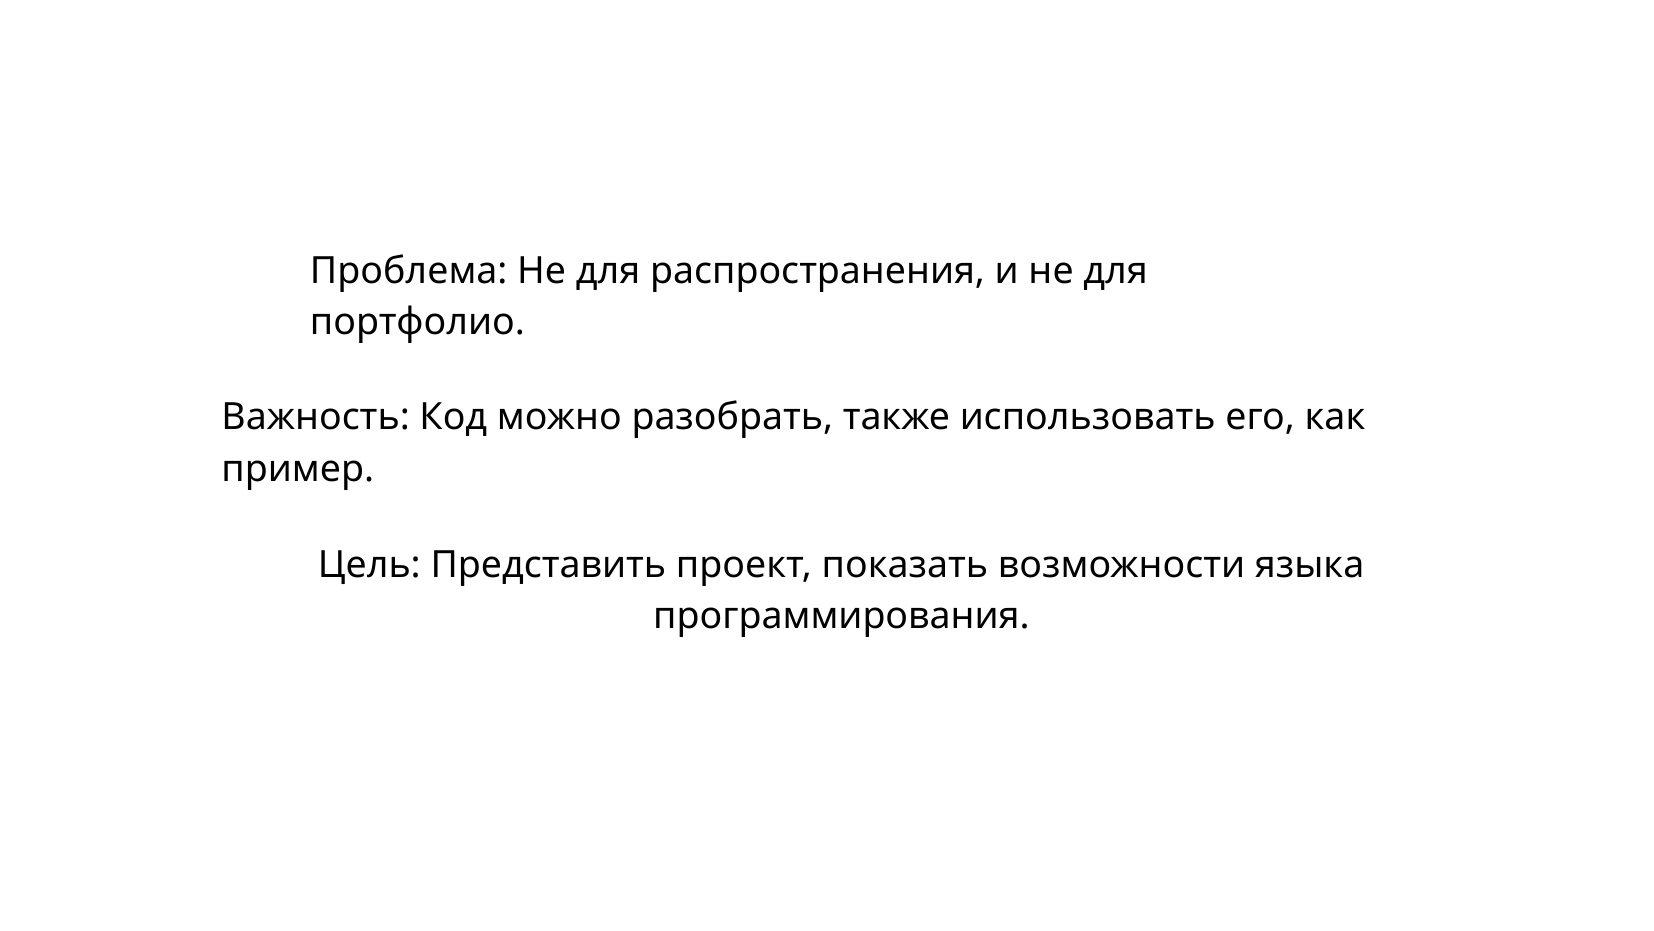

Проблема: Не для распространения, и не для портфолио.
Важность: Код можно разобрать, также использовать его, как пример.
Цель: Представить проект, показать возможности языка программирования.